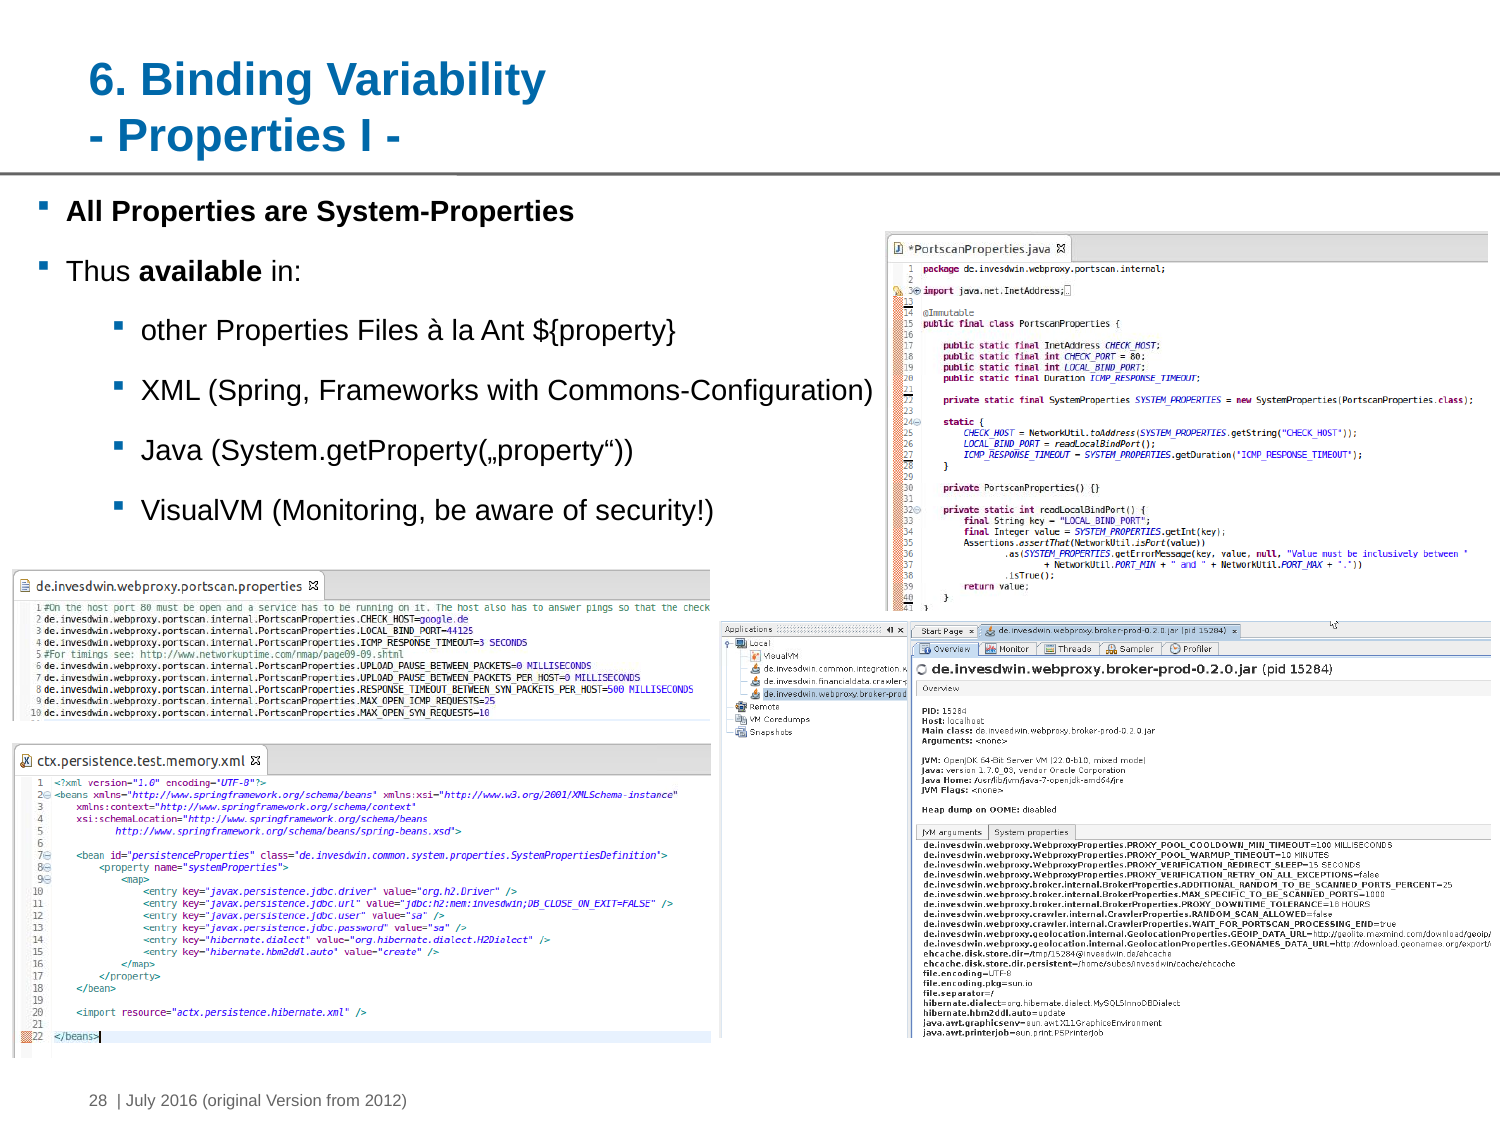

# 6. Binding Variability - Properties I -
All Properties are System-Properties
Thus available in:
other Properties Files à la Ant ${property}
XML (Spring, Frameworks with Commons-Configuration)
Java (System.getProperty(„property“))
VisualVM (Monitoring, be aware of security!)